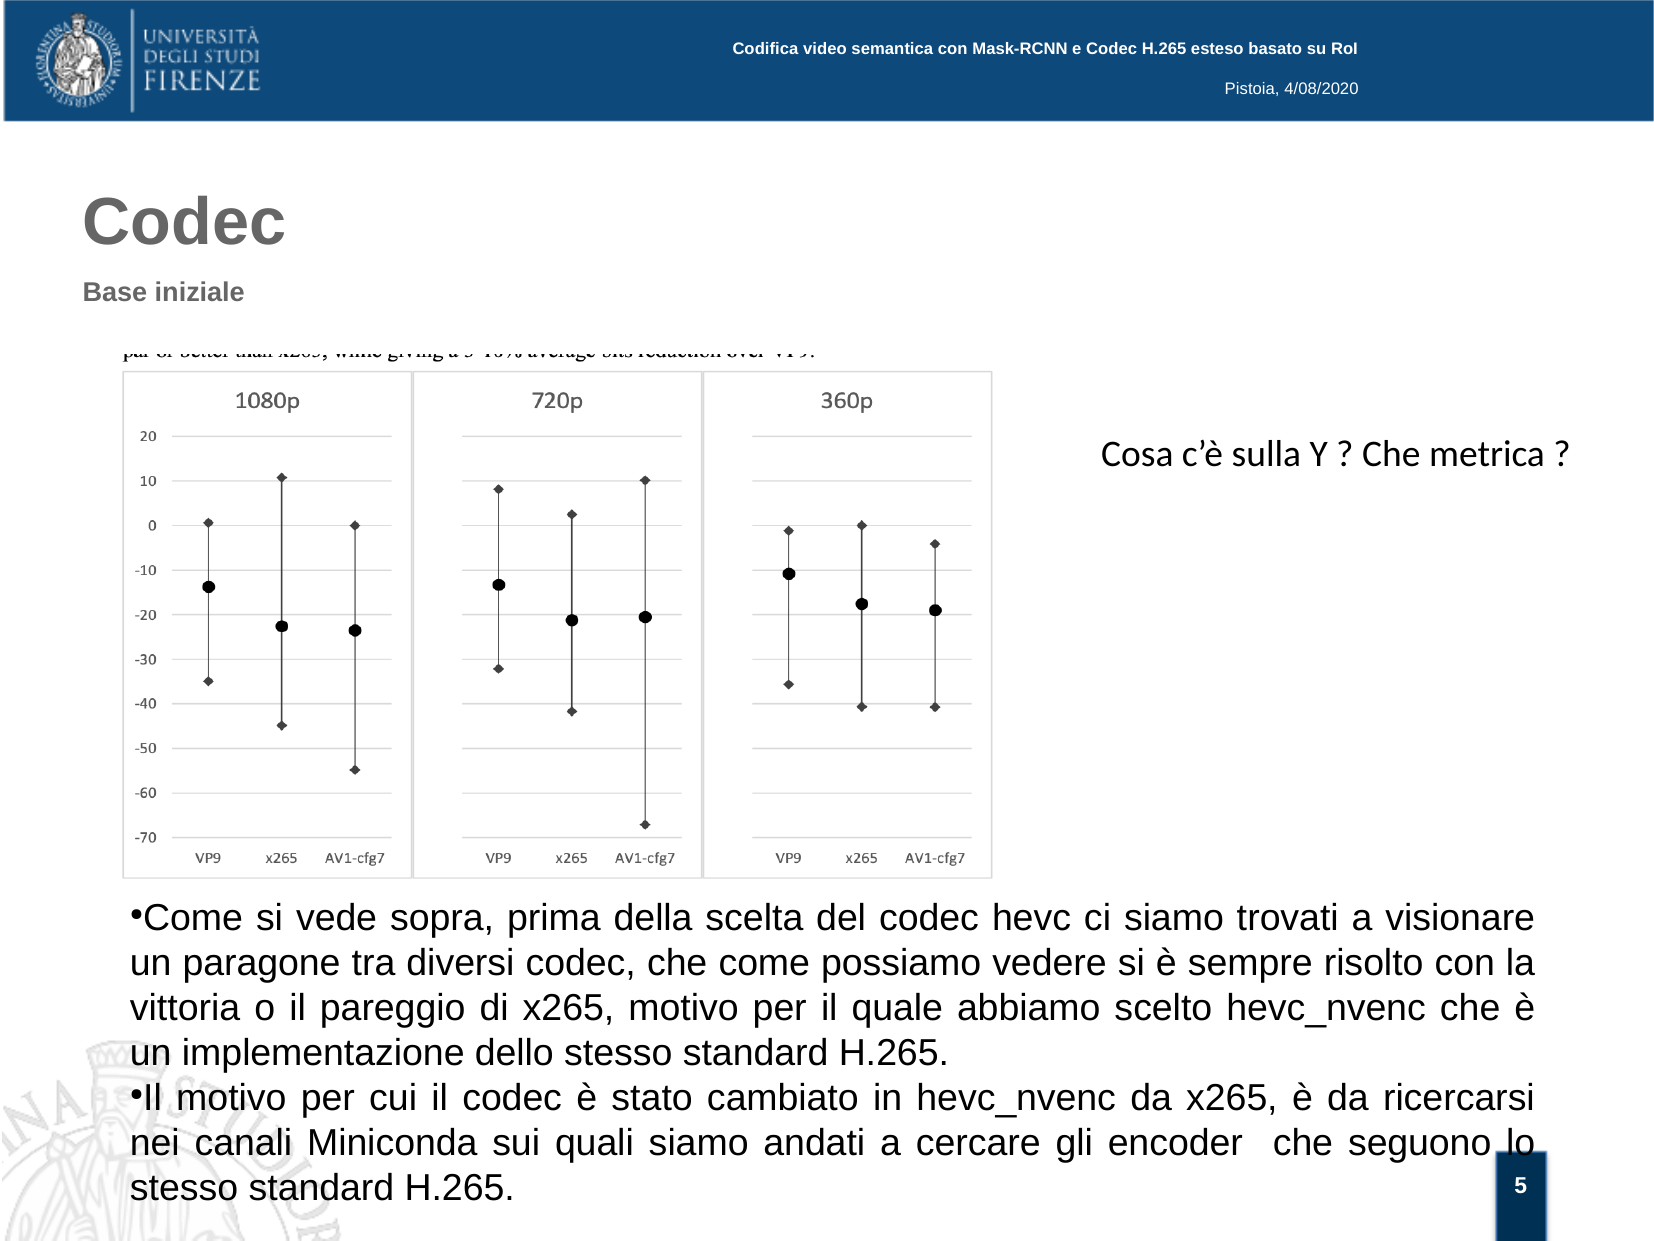

Codifica video semantica con Mask-RCNN e Codec H.265 esteso basato su RoI
Pistoia, 4/08/2020
Codec
Base iniziale
Cosa c’è sulla Y ? Che metrica ?
Come si vede sopra, prima della scelta del codec hevc ci siamo trovati a visionare un paragone tra diversi codec, che come possiamo vedere si è sempre risolto con la vittoria o il pareggio di x265, motivo per il quale abbiamo scelto hevc_nvenc che è un implementazione dello stesso standard H.265.
Il motivo per cui il codec è stato cambiato in hevc_nvenc da x265, è da ricercarsi nei canali Miniconda sui quali siamo andati a cercare gli encoder che seguono lo stesso standard H.265.
5